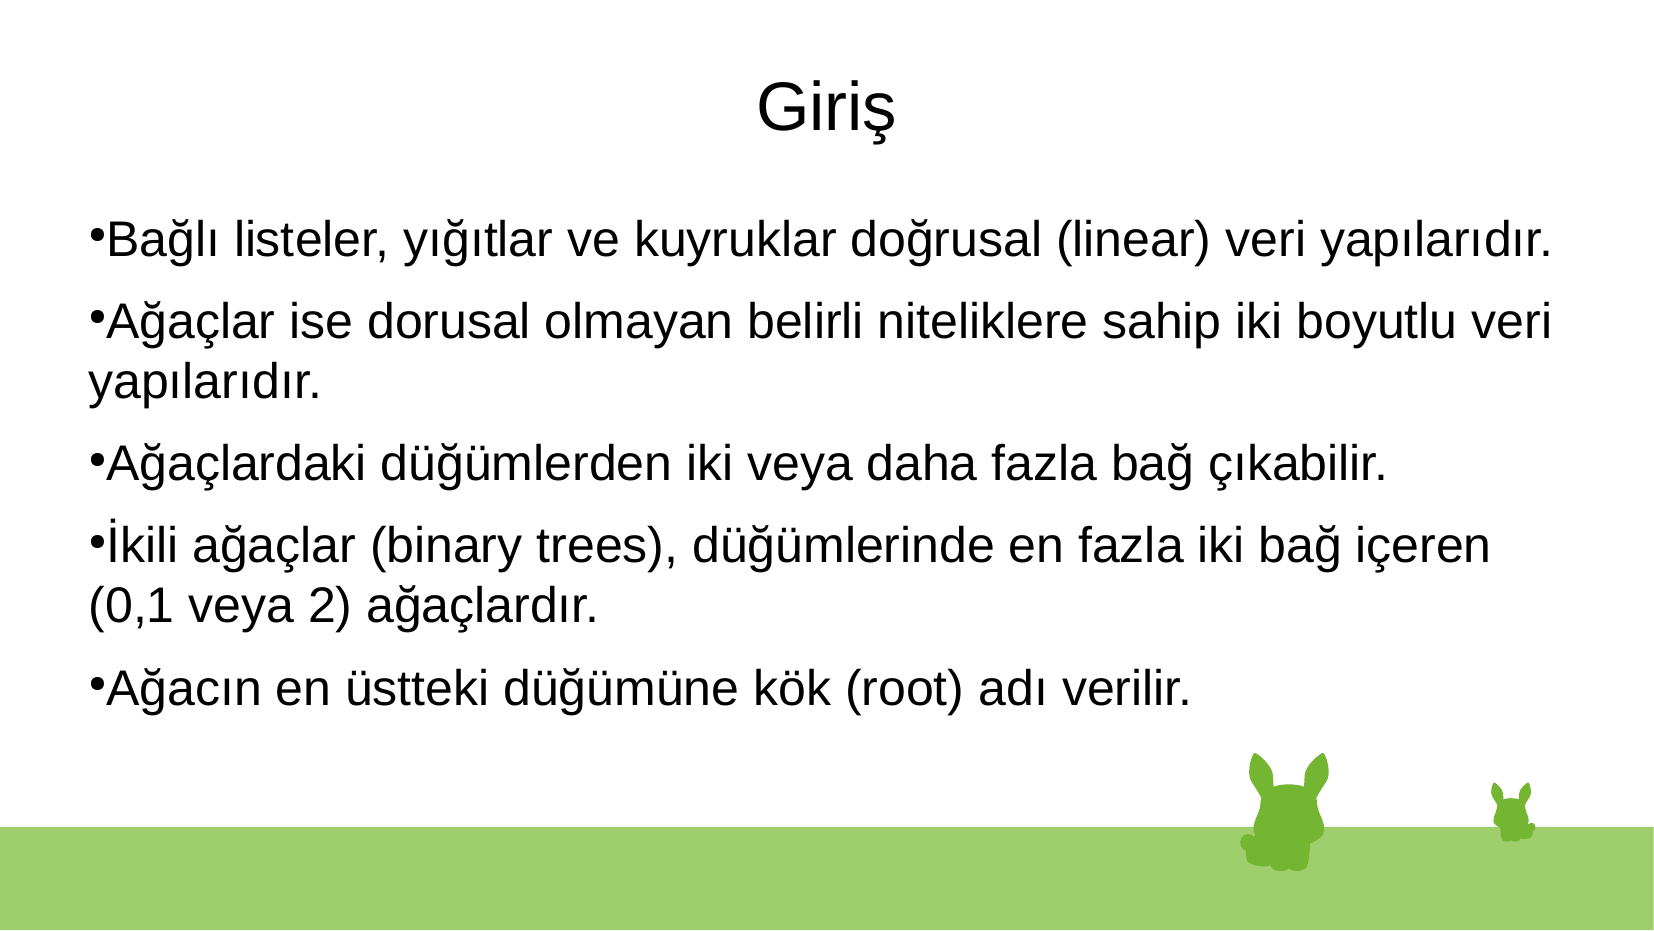

# Giriş
﻿Bağlı listeler, yığıtlar ve kuyruklar doğrusal (linear) veri yapılarıdır.
Ağaçlar ise dorusal olmayan belirli niteliklere sahip iki boyutlu veri yapılarıdır.
Ağaçlardaki düğümlerden iki veya daha fazla bağ çıkabilir.
İkili ağaçlar (binary trees), düğümlerinde en fazla iki bağ içeren (0,1 veya 2) ağaçlardır.
Ağacın en üstteki düğümüne kök (root) adı verilir.